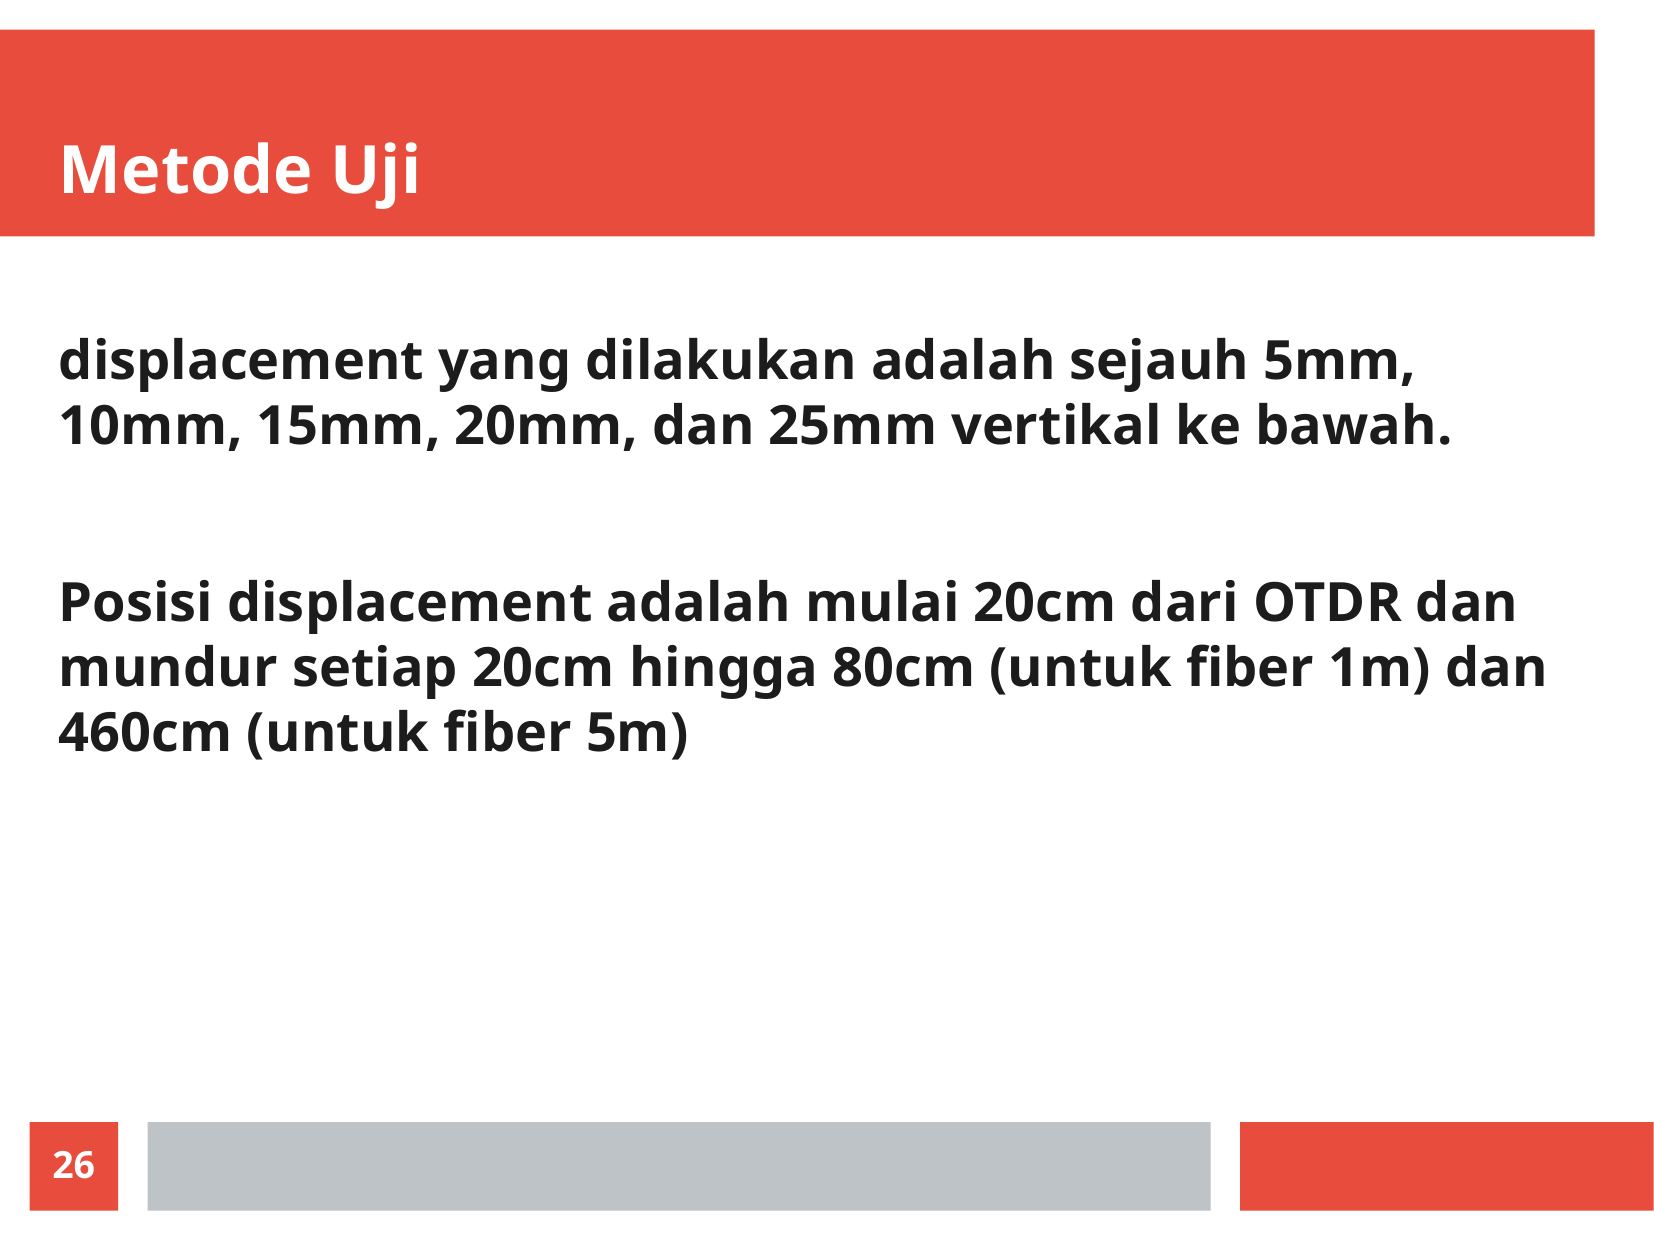

# Metode Uji
displacement yang dilakukan adalah sejauh 5mm, 10mm, 15mm, 20mm, dan 25mm vertikal ke bawah.
Posisi displacement adalah mulai 20cm dari OTDR dan mundur setiap 20cm hingga 80cm (untuk fiber 1m) dan 460cm (untuk fiber 5m)